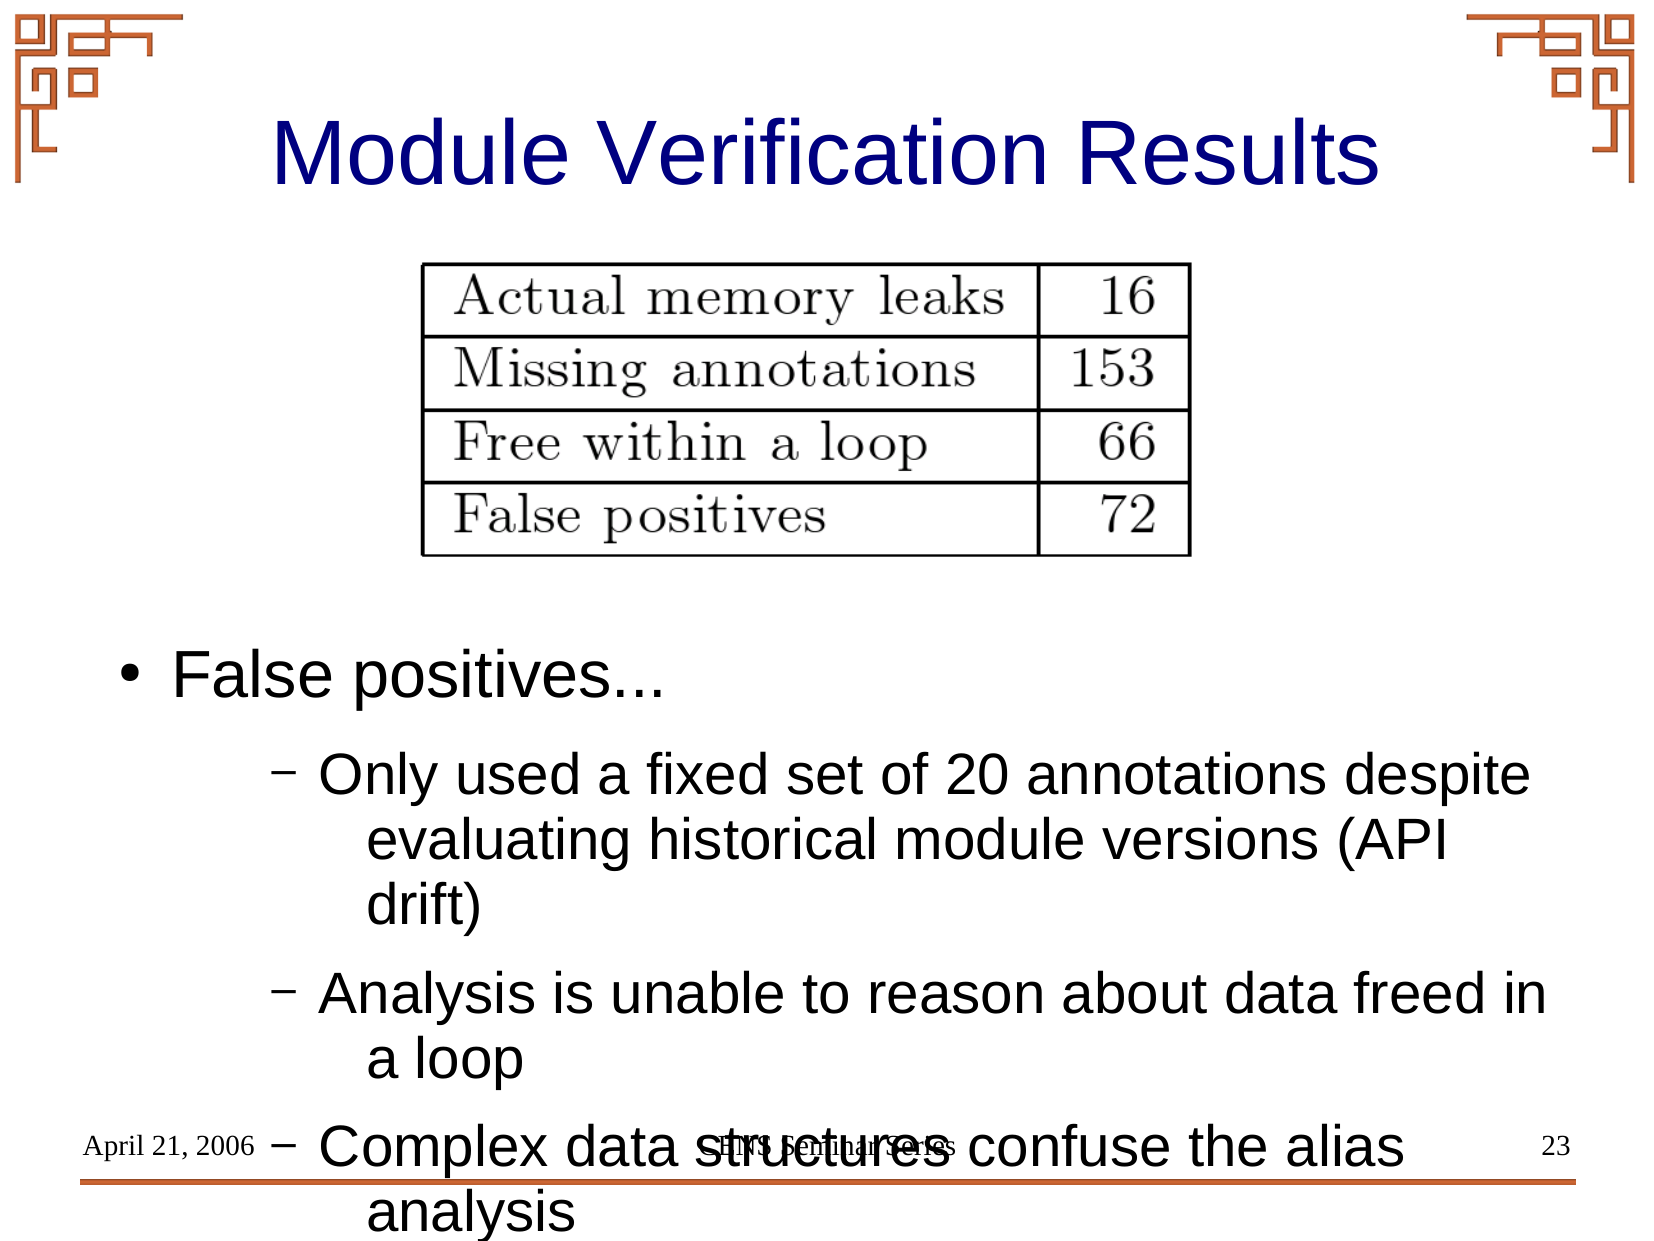

# Module Verification Results
False positives...
Only used a fixed set of 20 annotations despite evaluating historical module versions (API drift)
Analysis is unable to reason about data freed in a loop
Complex data structures confuse the alias analysis
April 21, 2006
CENS Seminar Series
23